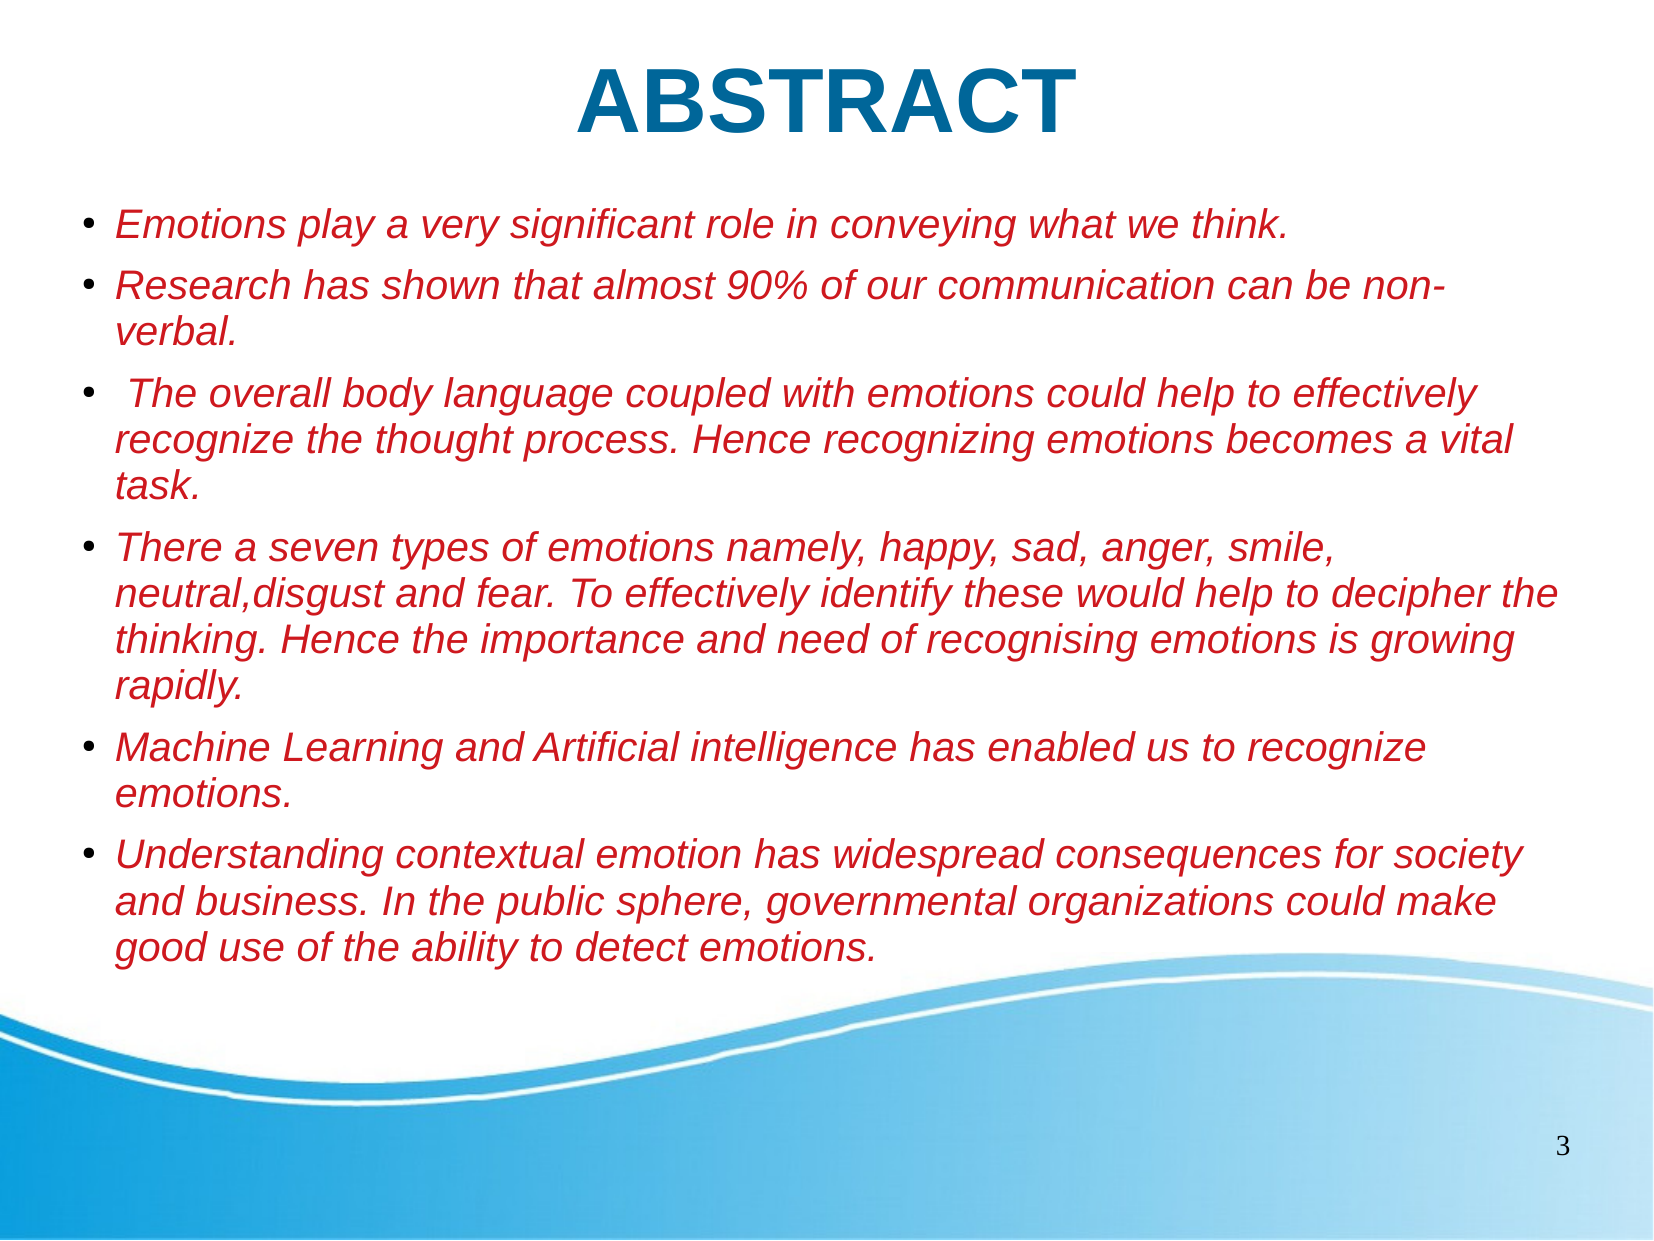

# ABSTRACT
Emotions play a very significant role in conveying what we think.
Research has shown that almost 90% of our communication can be non-verbal.
 The overall body language coupled with emotions could help to effectively recognize the thought process. Hence recognizing emotions becomes a vital task.
There a seven types of emotions namely, happy, sad, anger, smile, neutral,disgust and fear. To effectively identify these would help to decipher the thinking. Hence the importance and need of recognising emotions is growing rapidly.
Machine Learning and Artificial intelligence has enabled us to recognize emotions.
Understanding contextual emotion has widespread consequences for society and business. In the public sphere, governmental organizations could make good use of the ability to detect emotions.
3